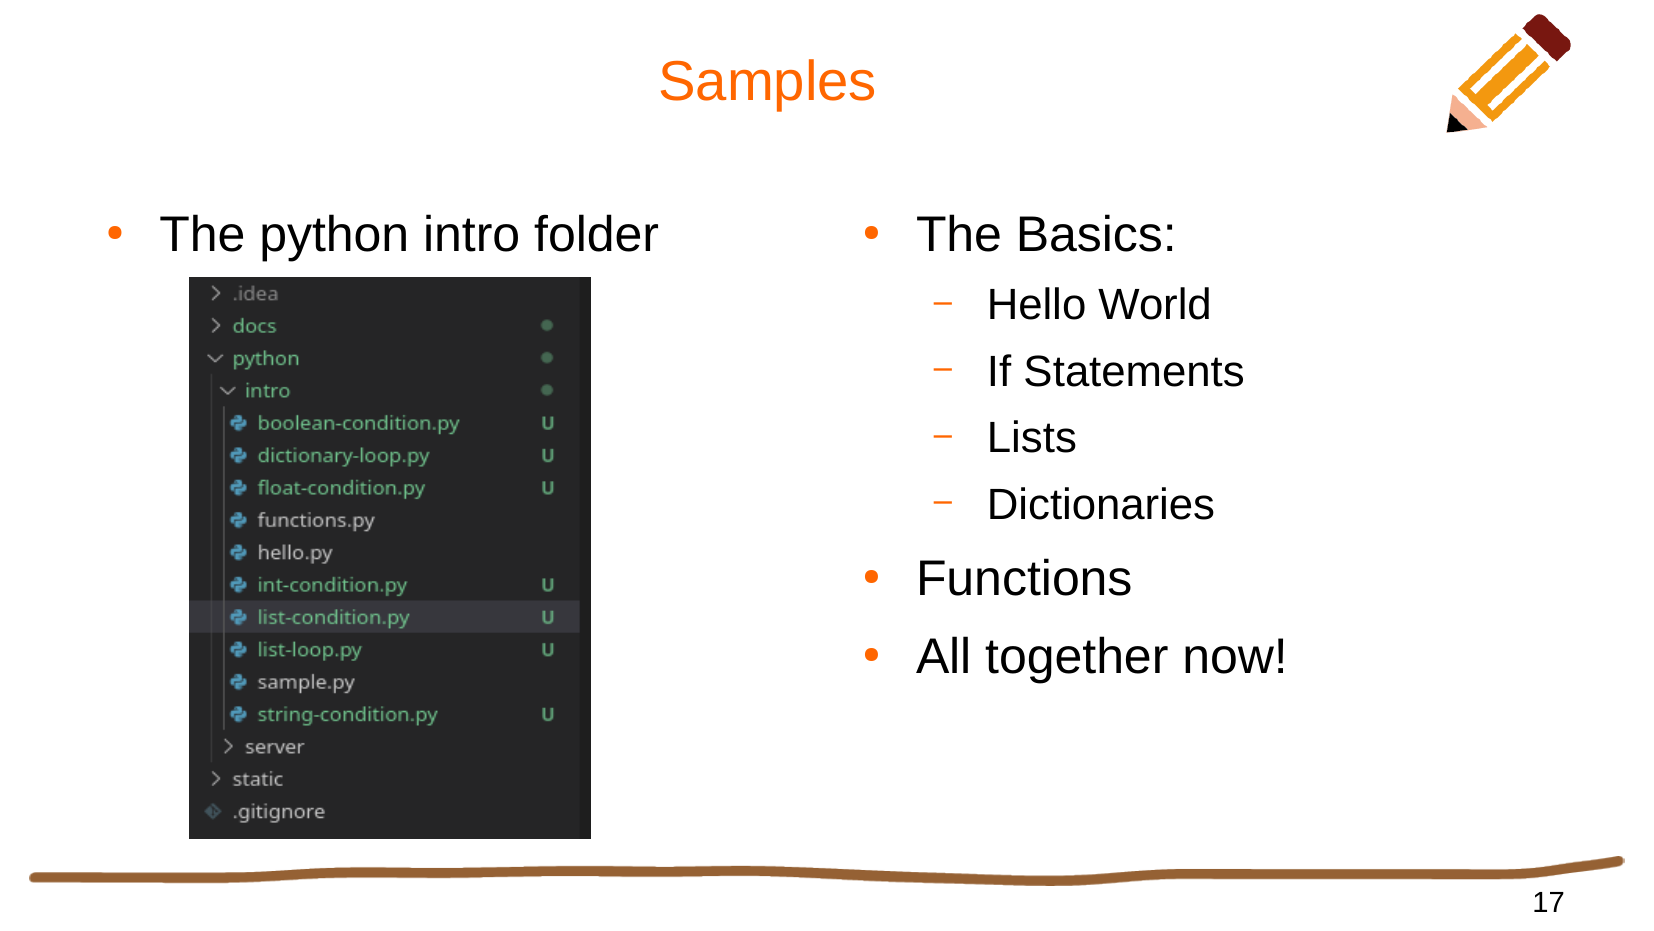

# Samples
The python intro folder
The Basics:
Hello World
If Statements
Lists
Dictionaries
Functions
All together now!
17